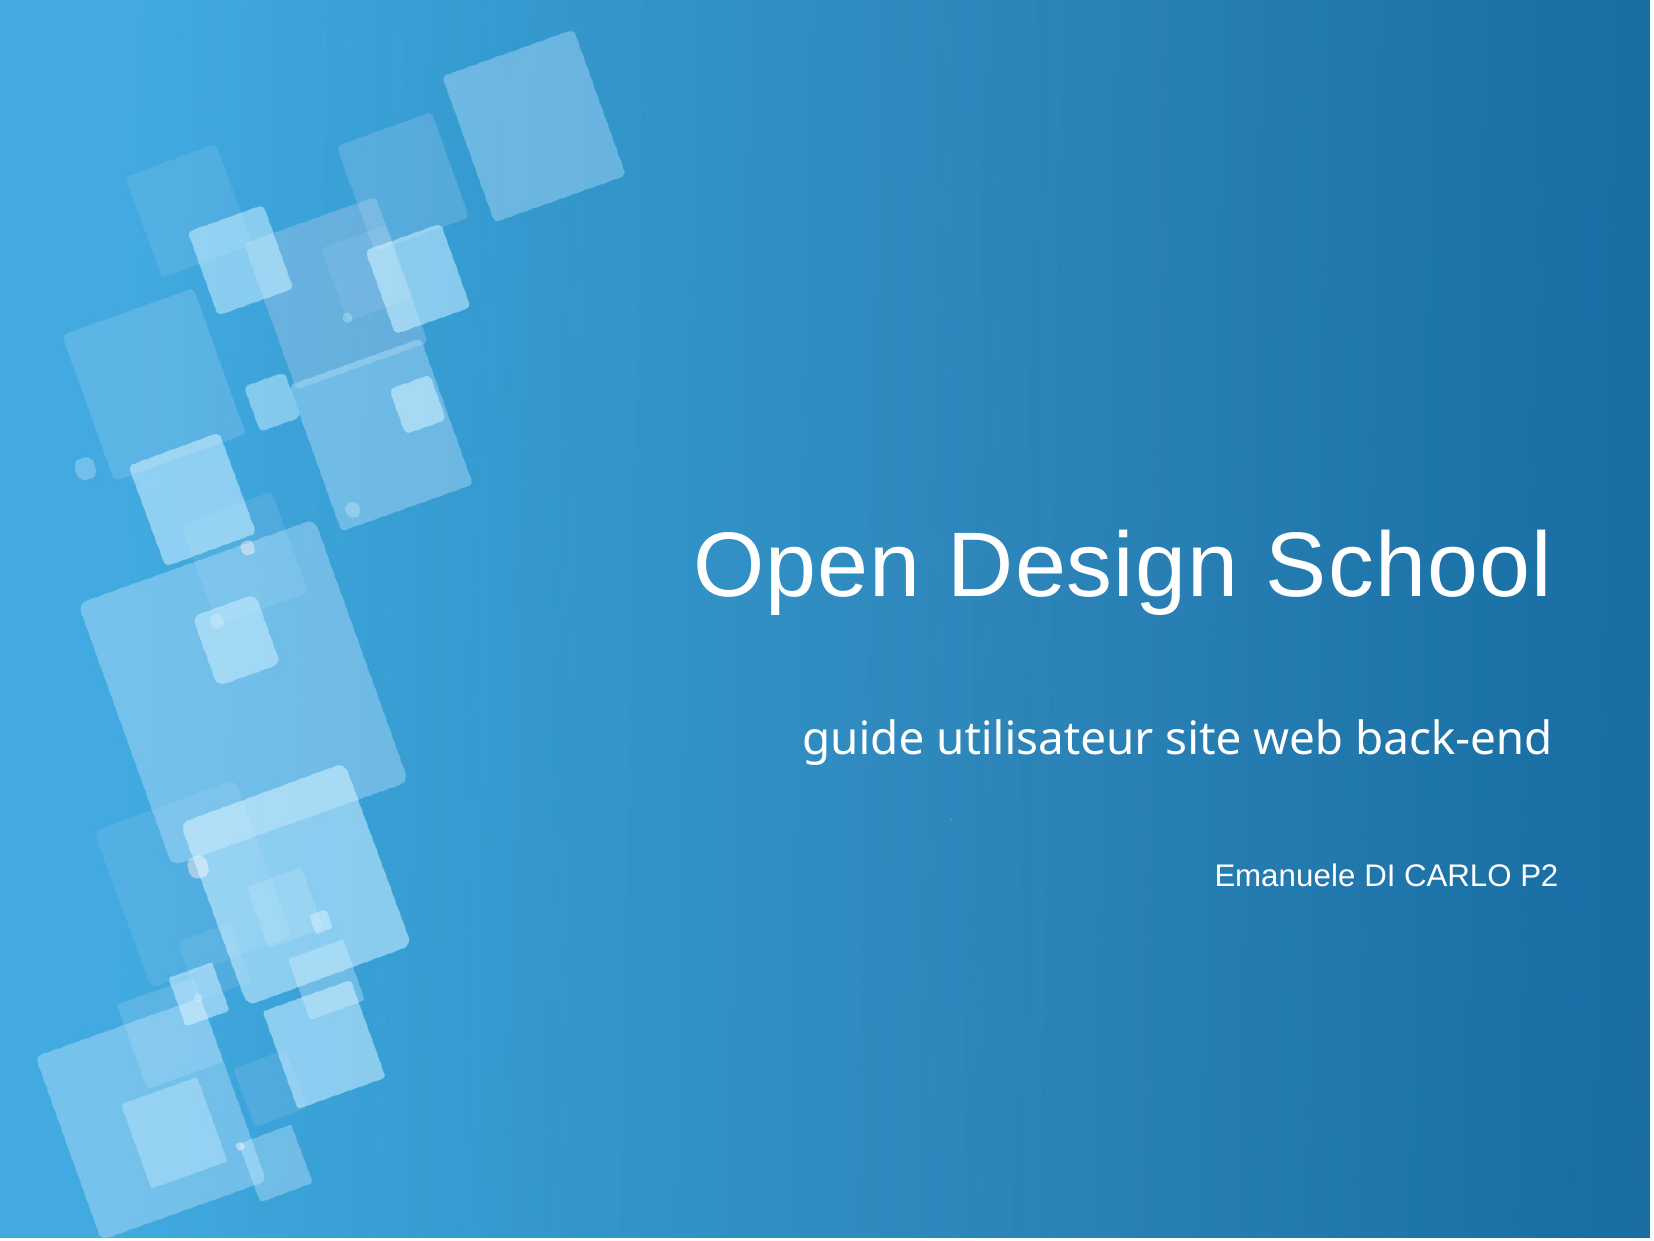

# Open Design School
guide utilisateur site web back-end
Emanuele DI CARLO P2